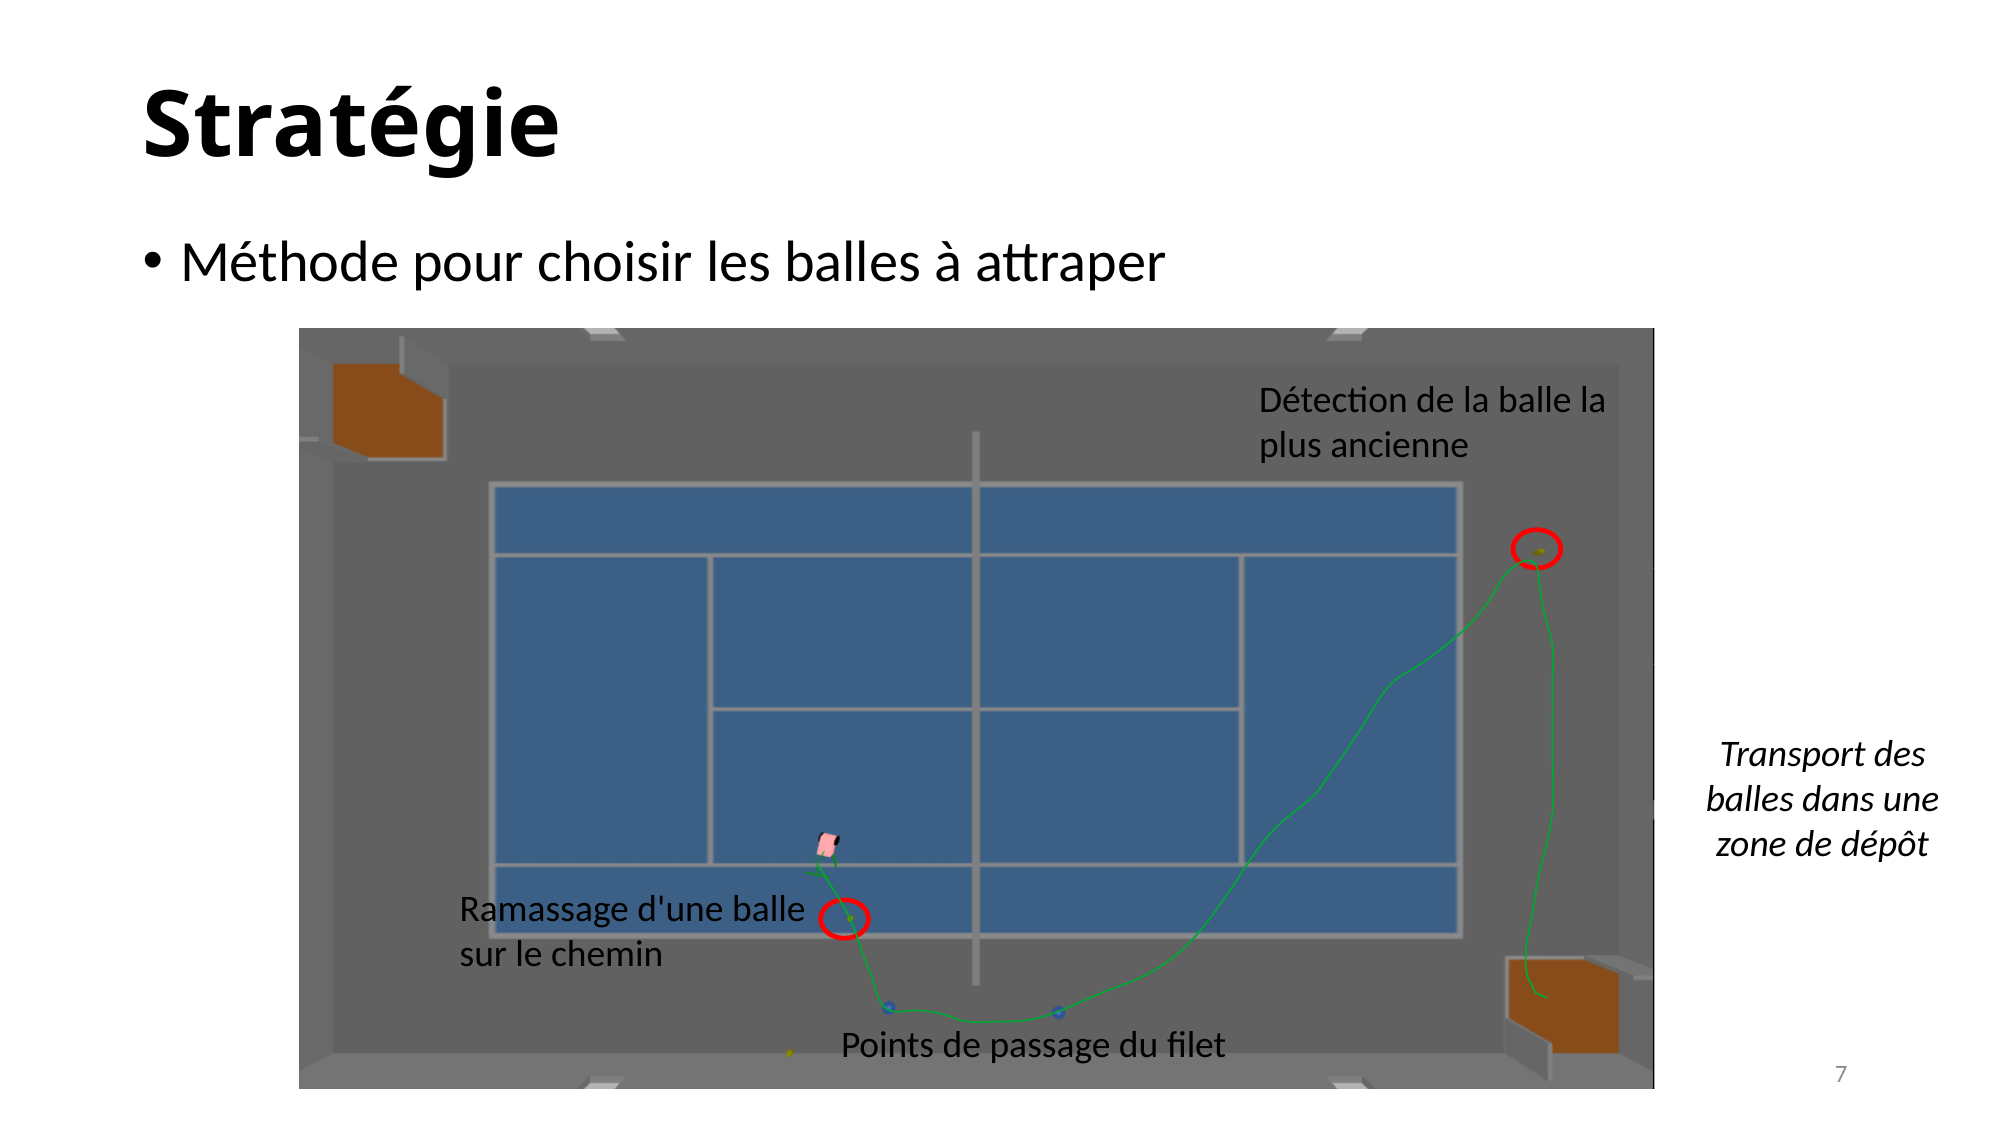

Stratégie
Méthode pour choisir les balles à attraper
Détection de la balle la plus ancienne
Transport des balles dans une zone de dépôt
Ramassage d'une balle sur le chemin
Points de passage du filet